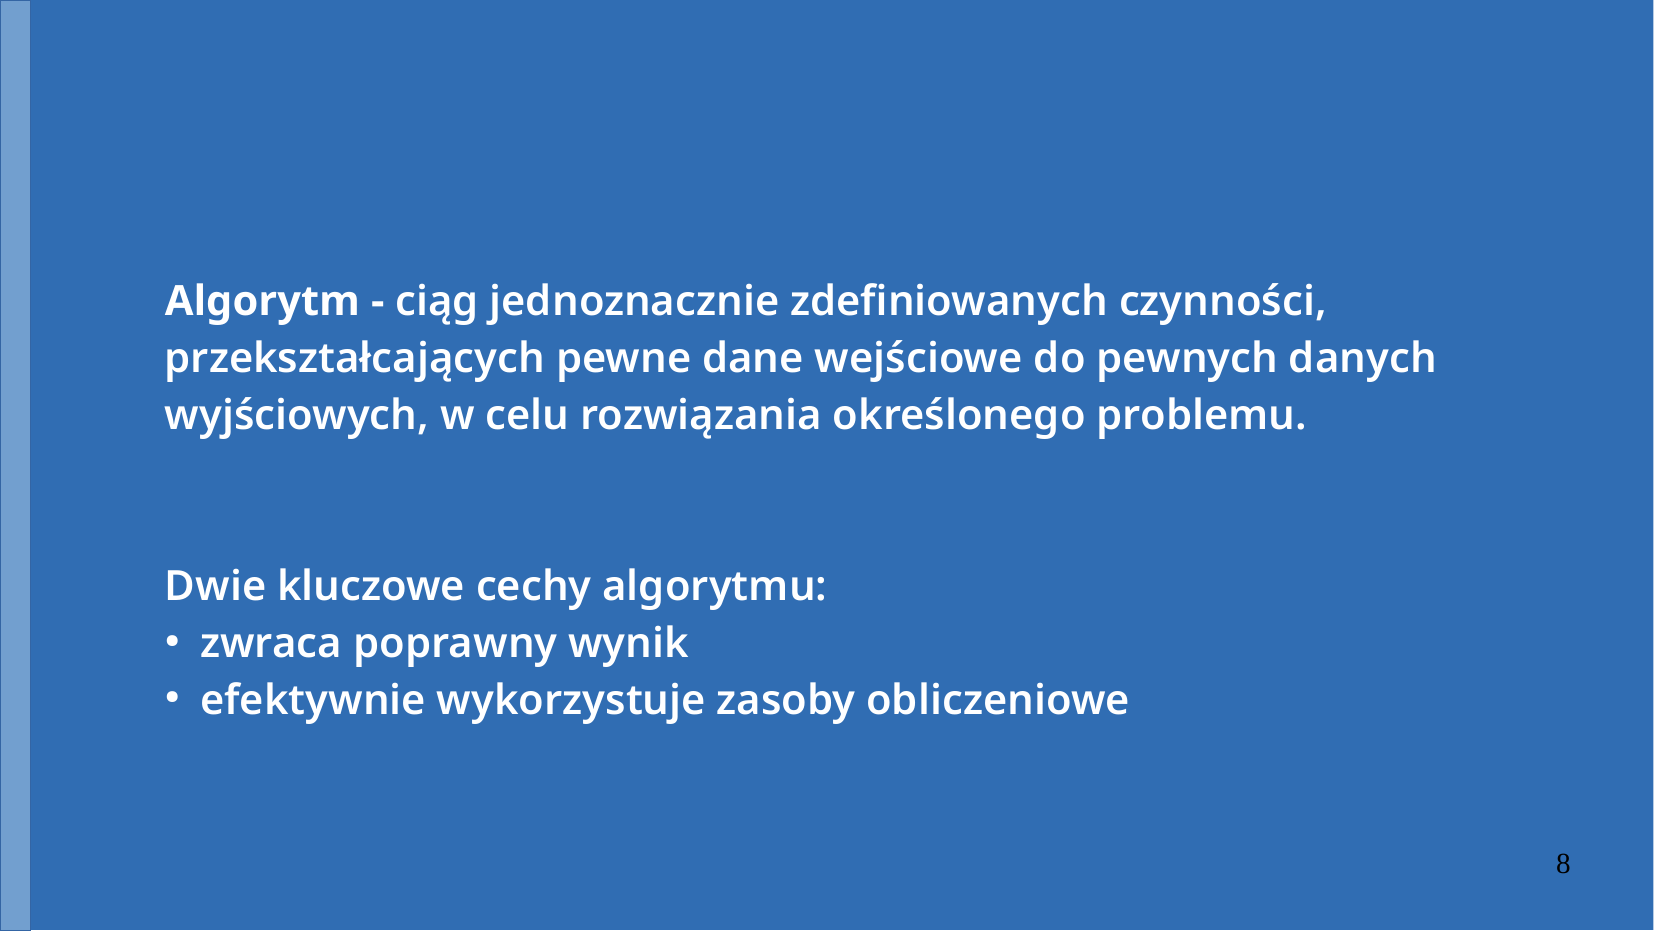

Algorytm - ciąg jednoznacznie zdefiniowanych czynności, przekształcających pewne dane wejściowe do pewnych danych wyjściowych, w celu rozwiązania określonego problemu.
Dwie kluczowe cechy algorytmu:
zwraca poprawny wynik
efektywnie wykorzystuje zasoby obliczeniowe
8